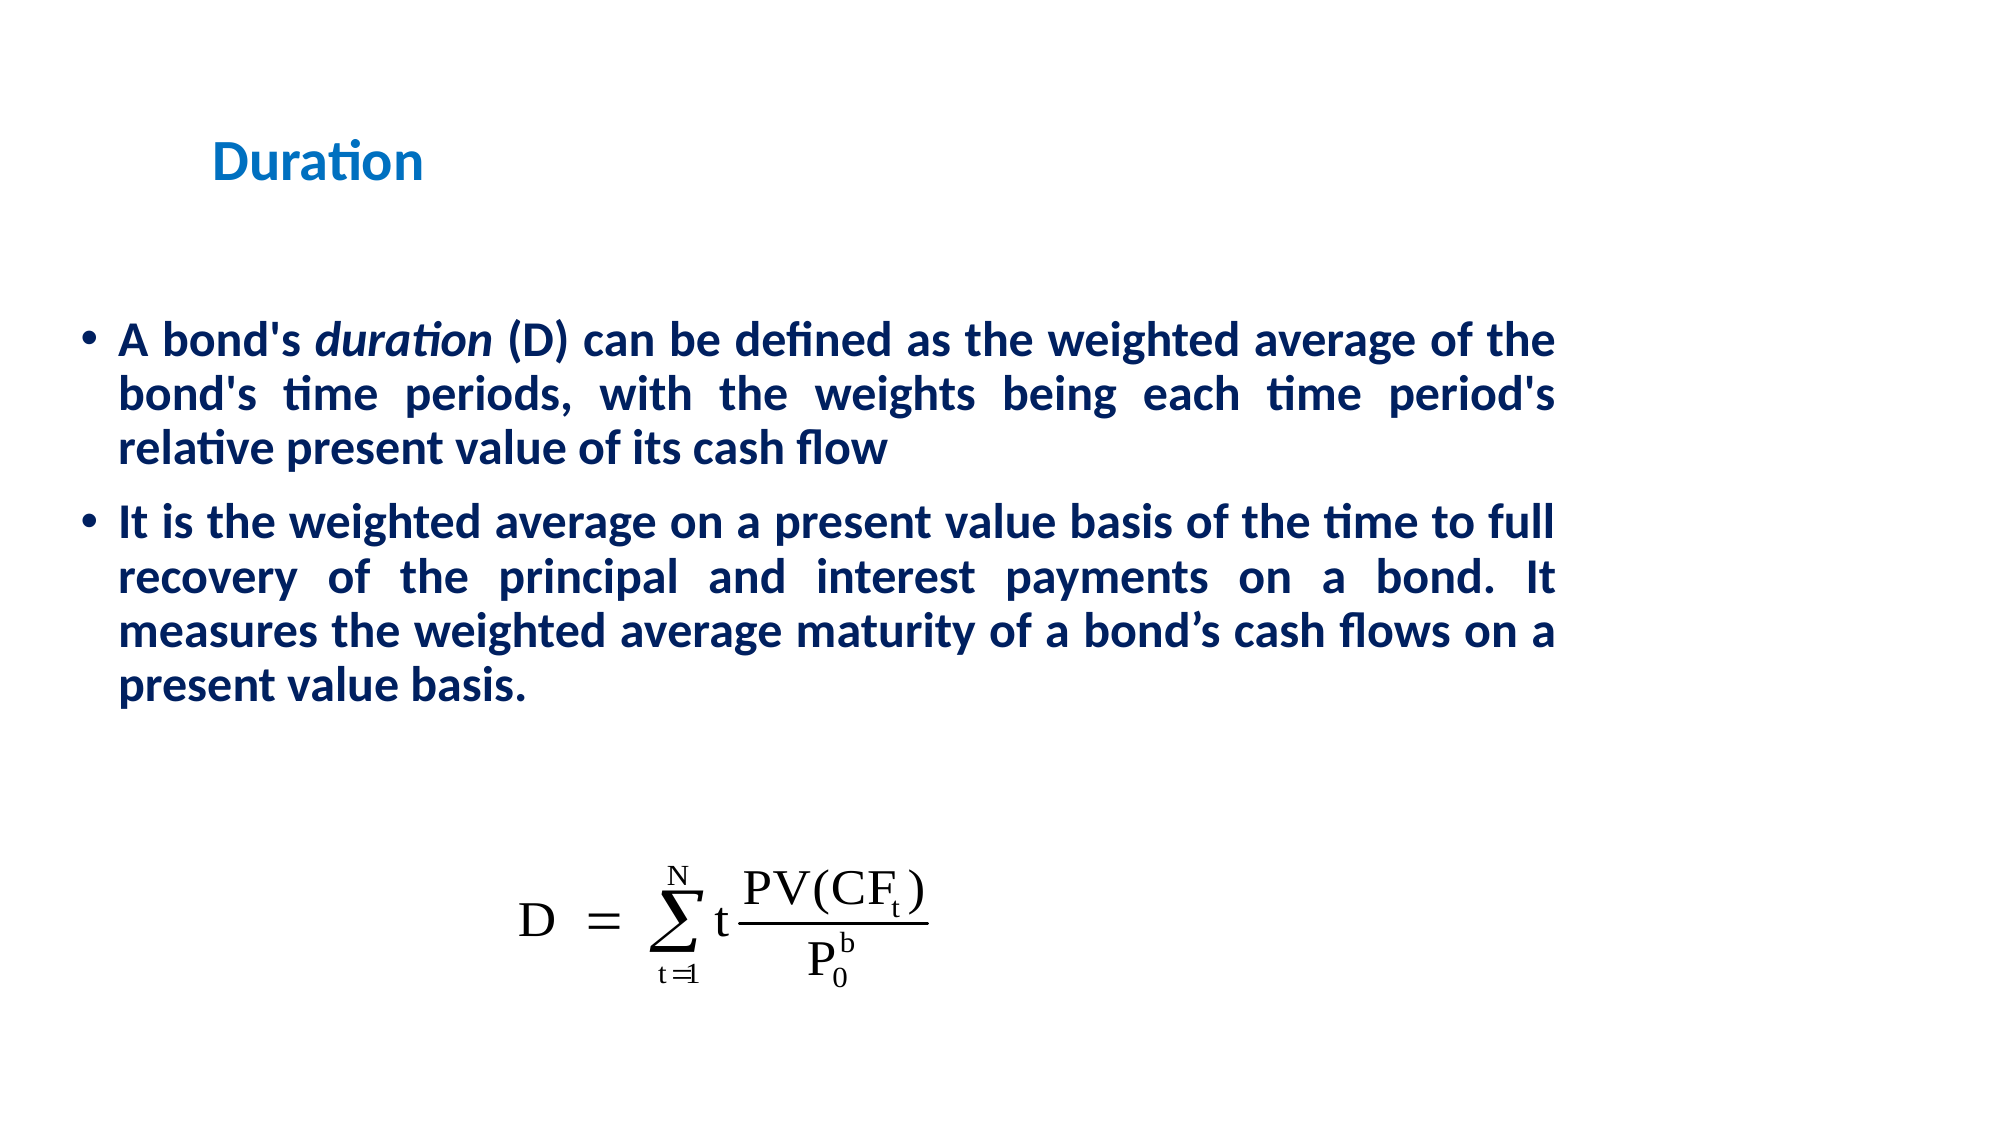

Duration
# A bond's duration (D) can be defined as the weighted average of the bond's time periods, with the weights being each time period's relative present value of its cash flow
It is the weighted average on a present value basis of the time to full recovery of the principal and interest payments on a bond. It measures the weighted average maturity of a bond’s cash flows on a present value basis.